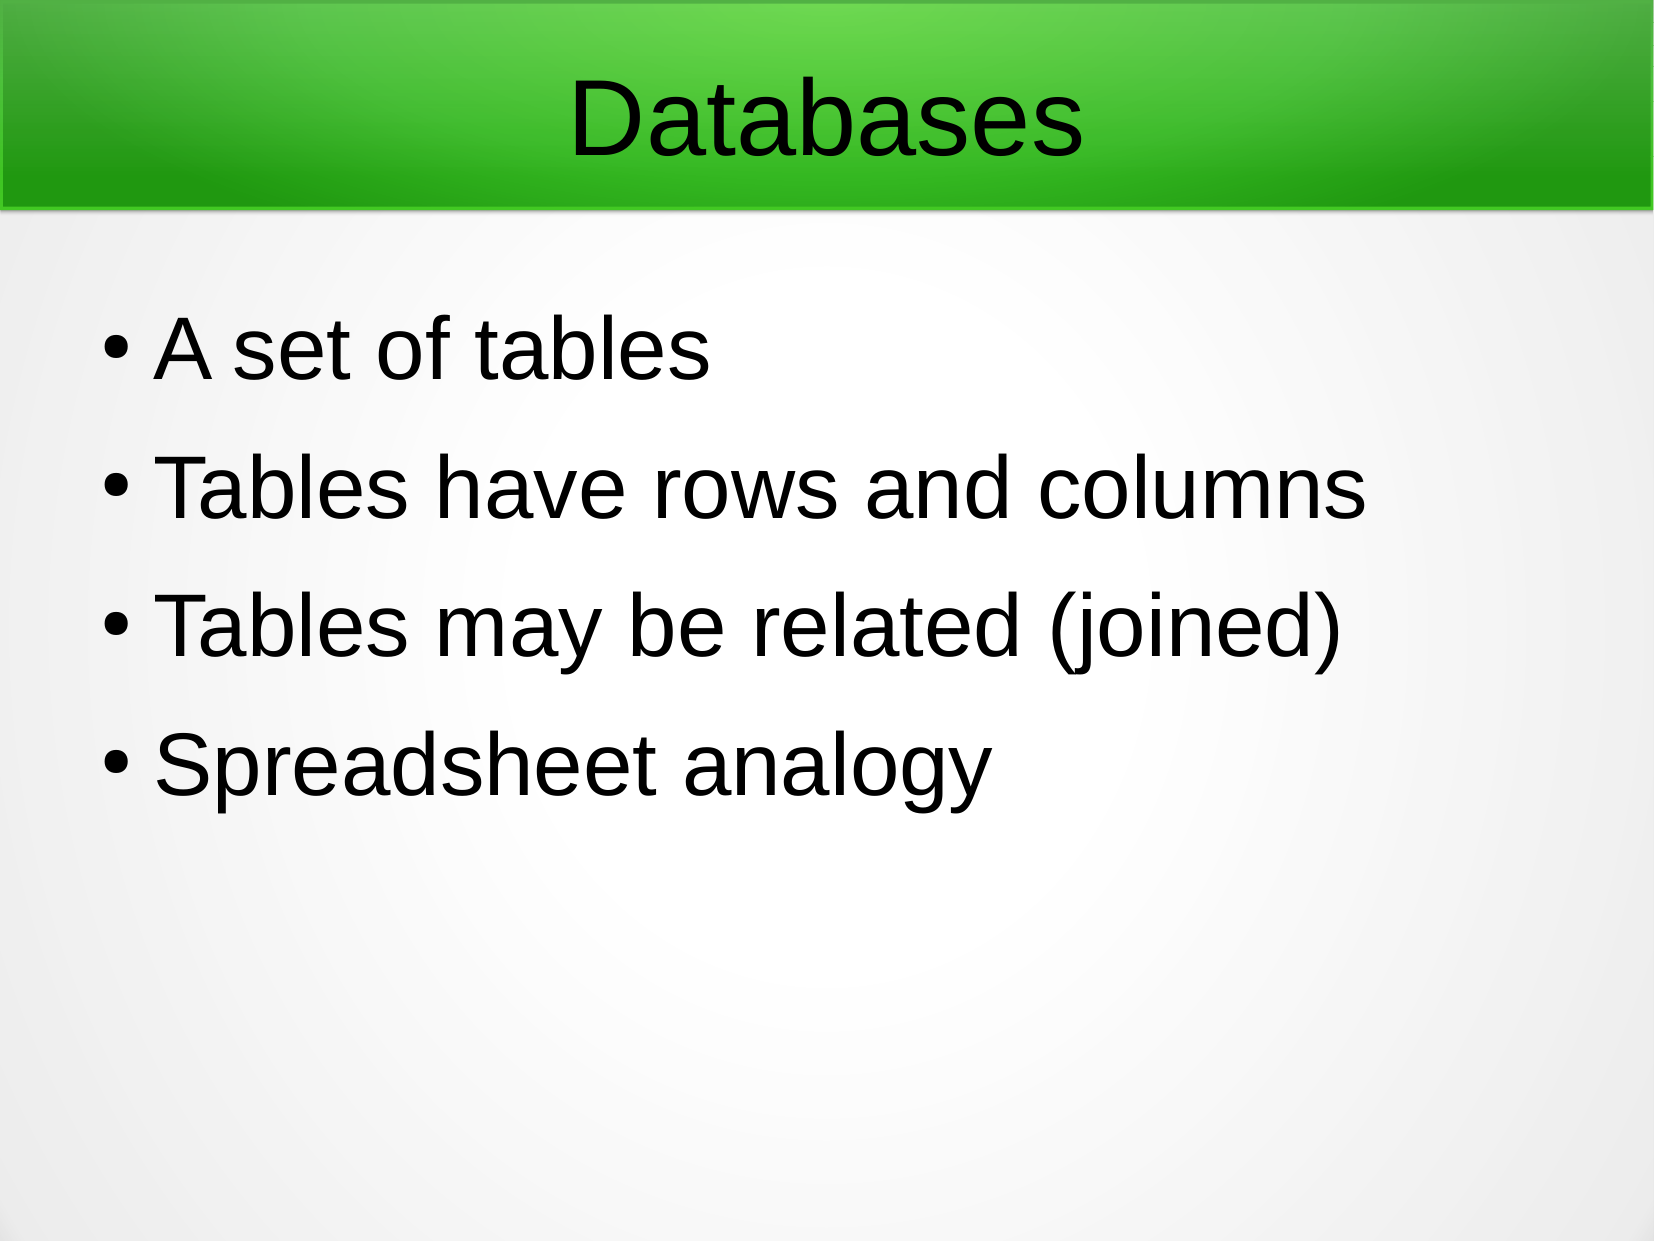

# Databases
A set of tables
Tables have rows and columns
Tables may be related (joined)
Spreadsheet analogy